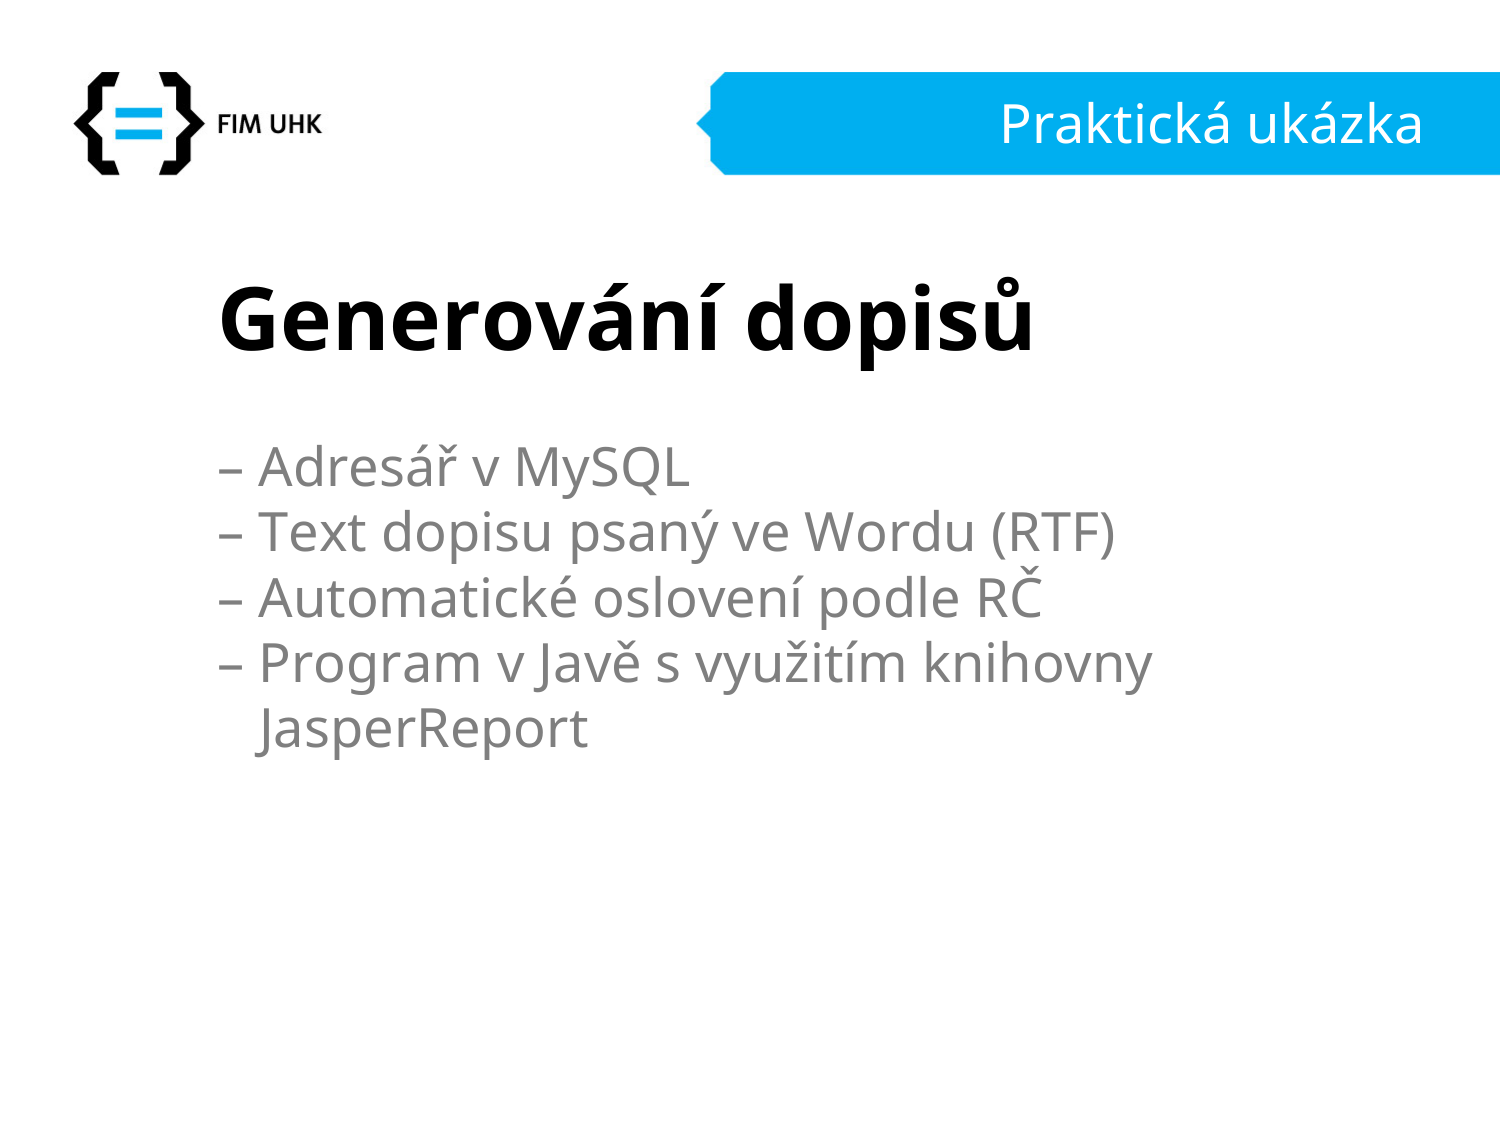

# Praktická ukázka
Generování dopisů
– Adresář v MySQL
– Text dopisu psaný ve Wordu (RTF)
– Automatické oslovení podle RČ
– Program v Javě s využitím knihovny
 JasperReport